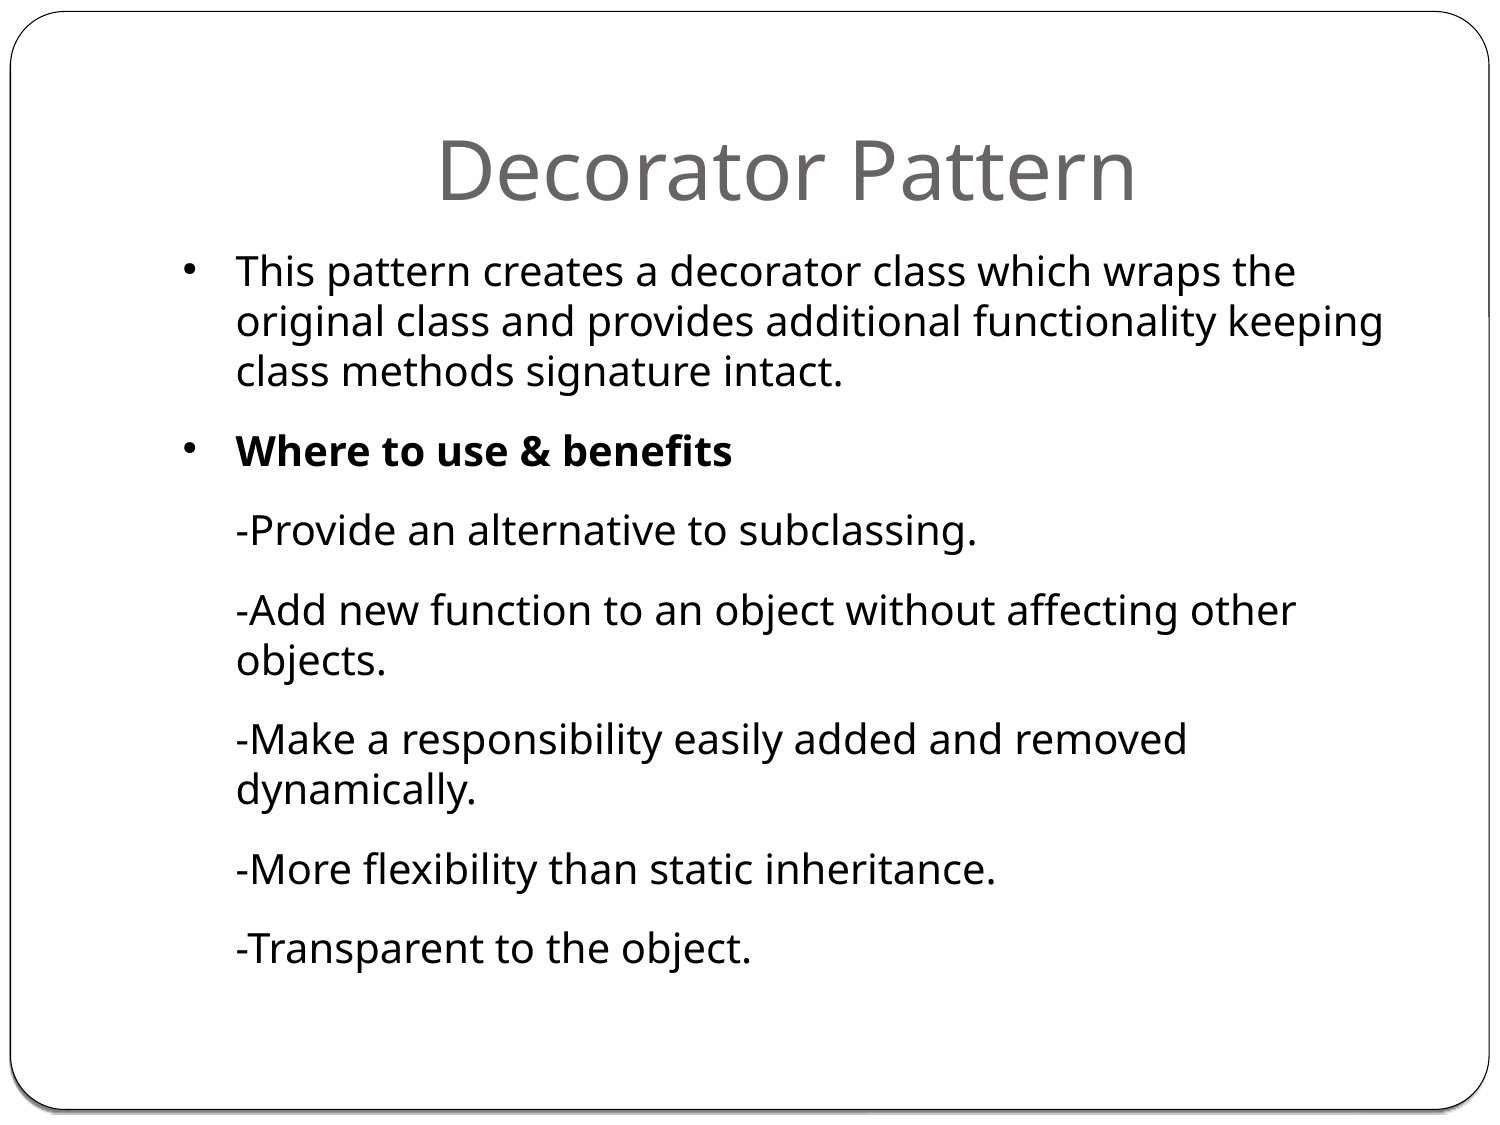

# Decorator Pattern
This pattern creates a decorator class which wraps the original class and provides additional functionality keeping class methods signature intact.
Where to use & benefits
-Provide an alternative to subclassing.
-Add new function to an object without affecting other objects.
-Make a responsibility easily added and removed dynamically.
-More flexibility than static inheritance.
-Transparent to the object.